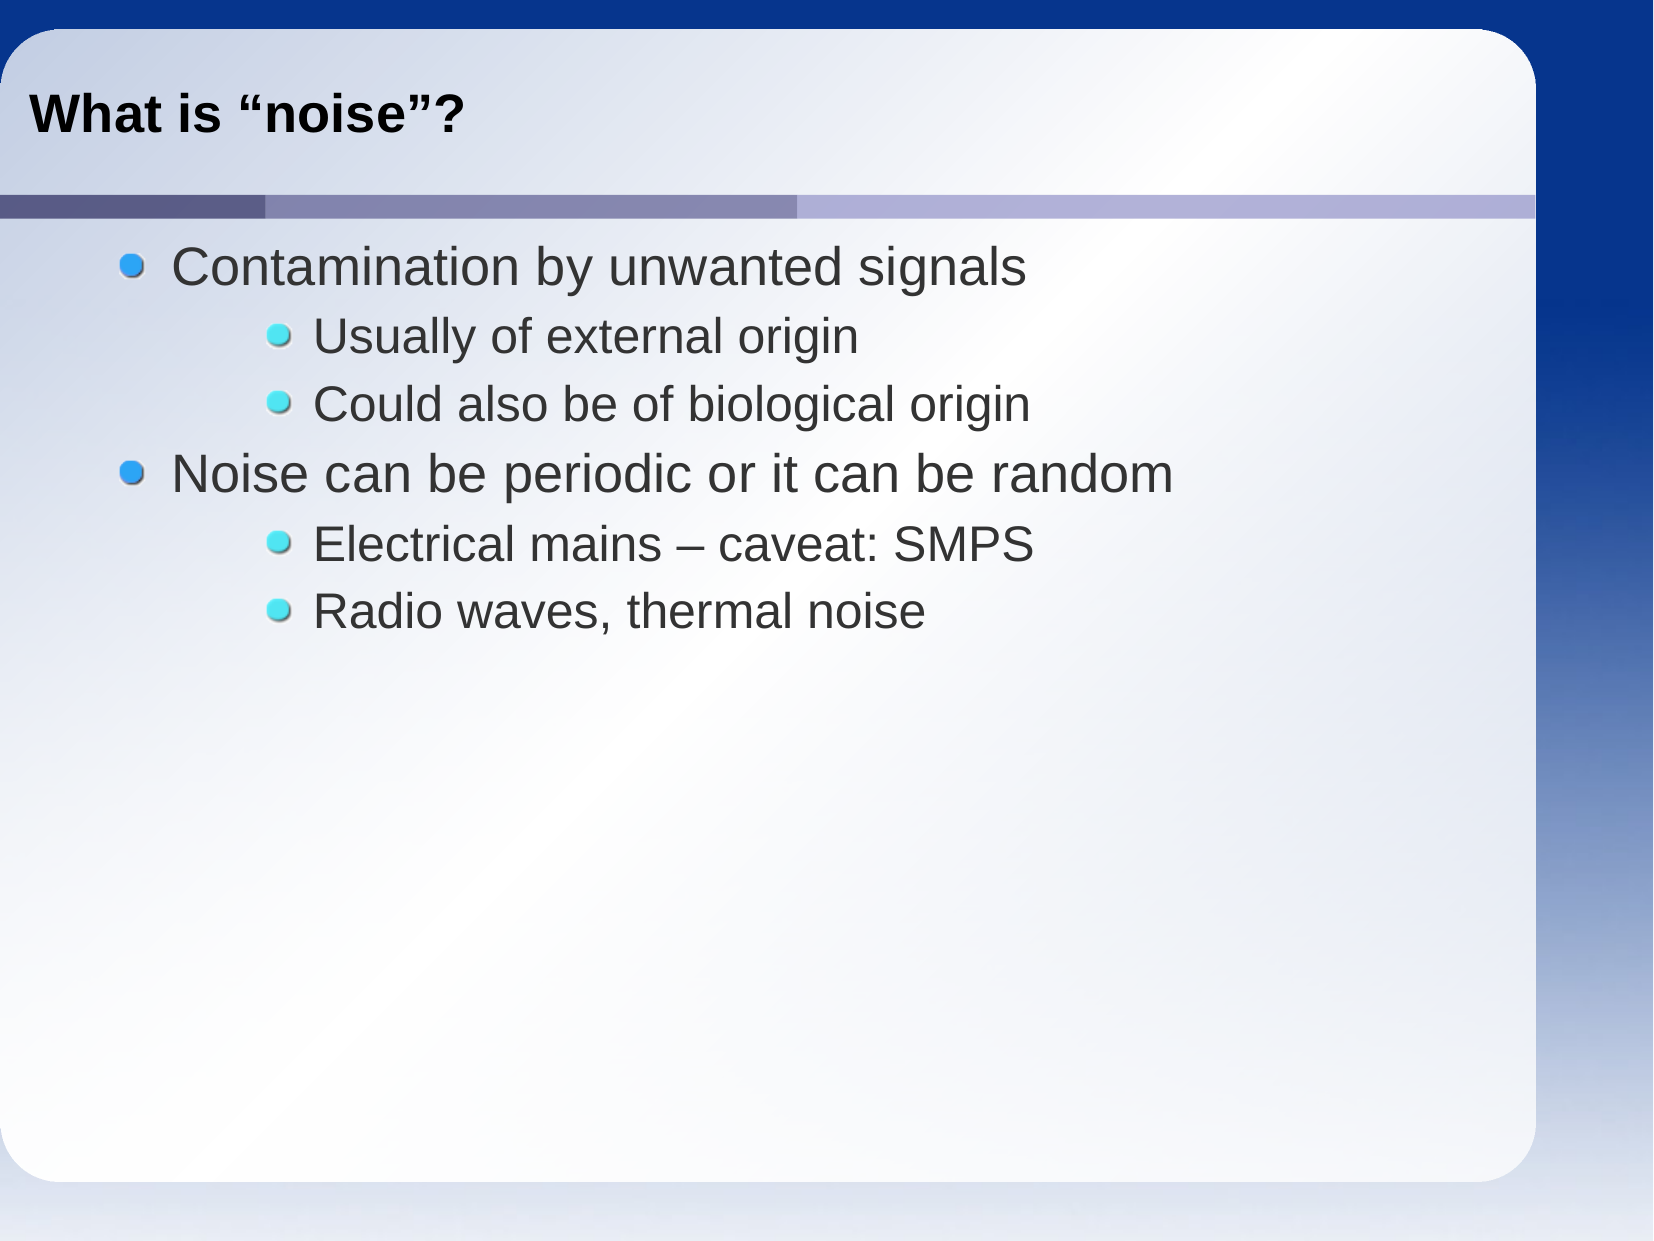

# What is “noise”?
Contamination by unwanted signals
Usually of external origin
Could also be of biological origin
Noise can be periodic or it can be random
Electrical mains – caveat: SMPS
Radio waves, thermal noise